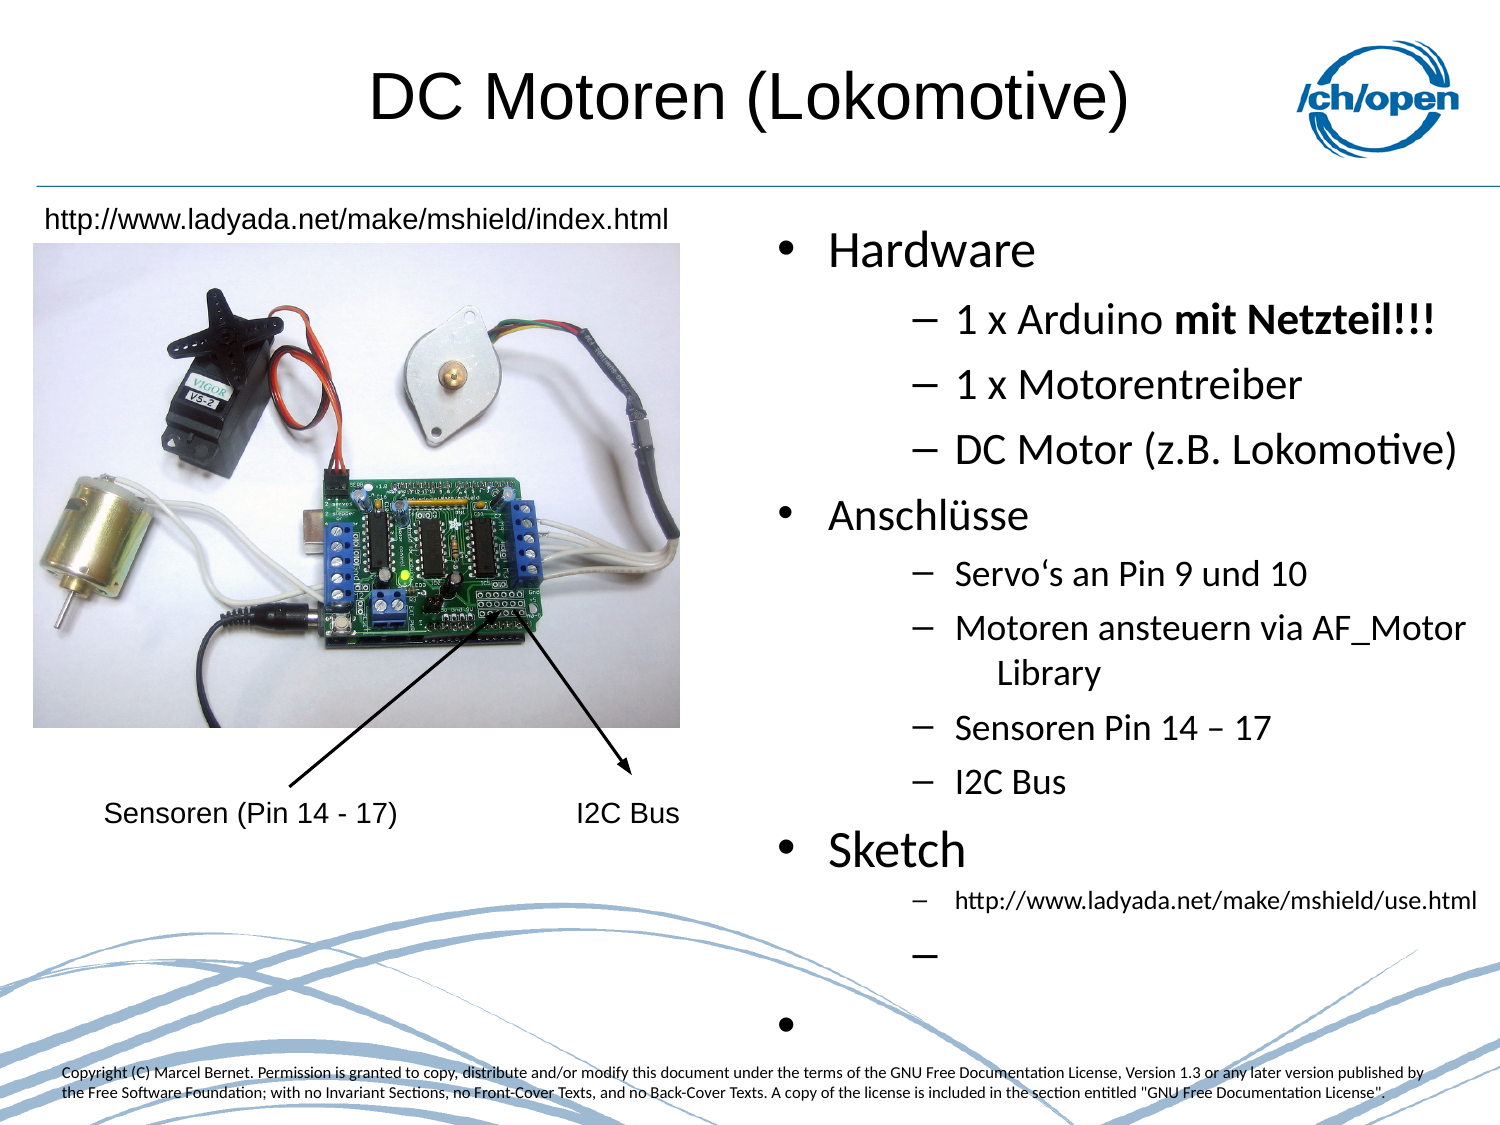

DC Motoren (Lokomotive)
http://www.ladyada.net/make/mshield/index.html
# Hardware
1 x Arduino mit Netzteil!!!
1 x Motorentreiber
DC Motor (z.B. Lokomotive)
Anschlüsse
Servo‘s an Pin 9 und 10
Motoren ansteuern via AF_Motor Library
Sensoren Pin 14 – 17
I2C Bus
Sketch
http://www.ladyada.net/make/mshield/use.html
Sensoren (Pin 14 - 17)
I2C Bus